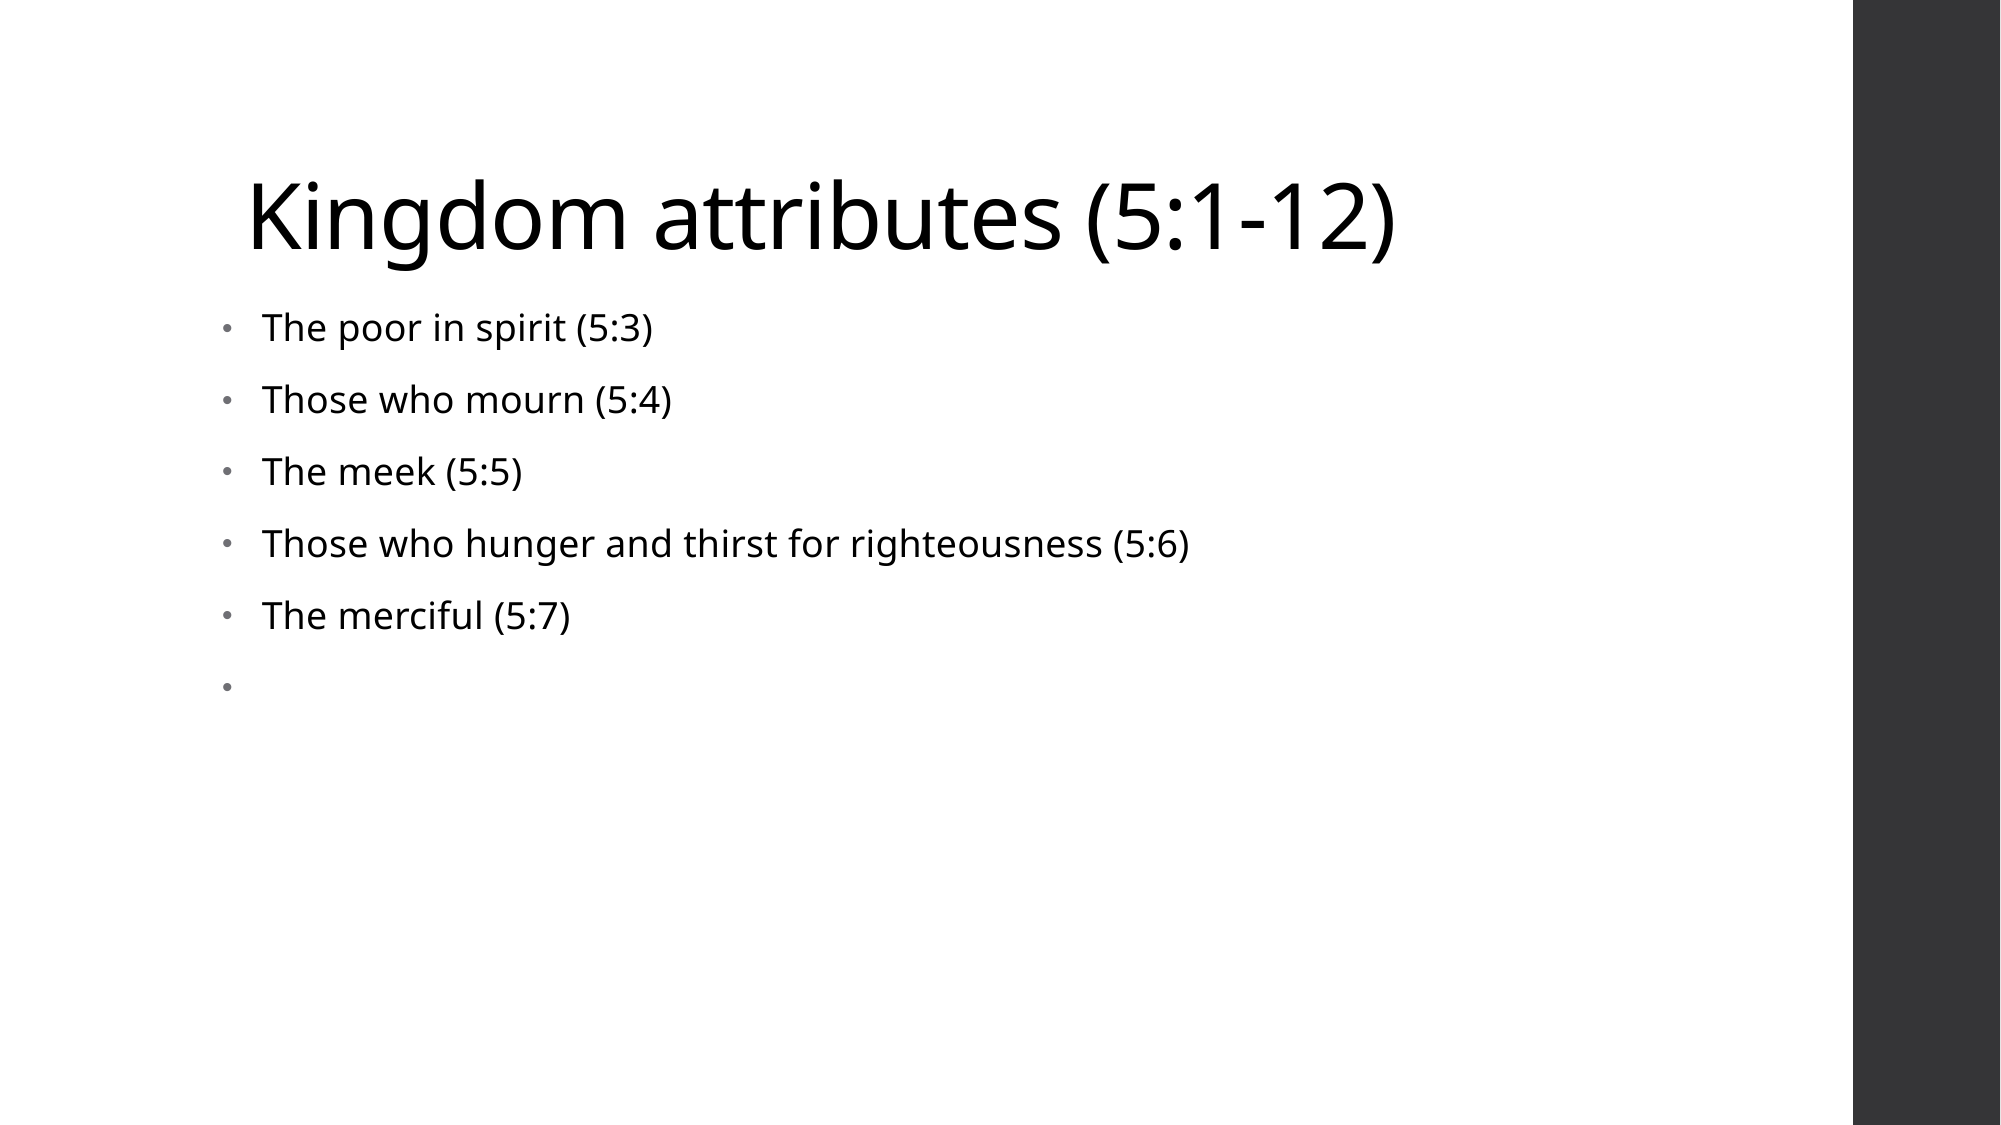

# Kingdom attributes (5:1-12)
 The poor in spirit (5:3)
 Those who mourn (5:4)
 The meek (5:5)
 Those who hunger and thirst for righteousness (5:6)
 The merciful (5:7)